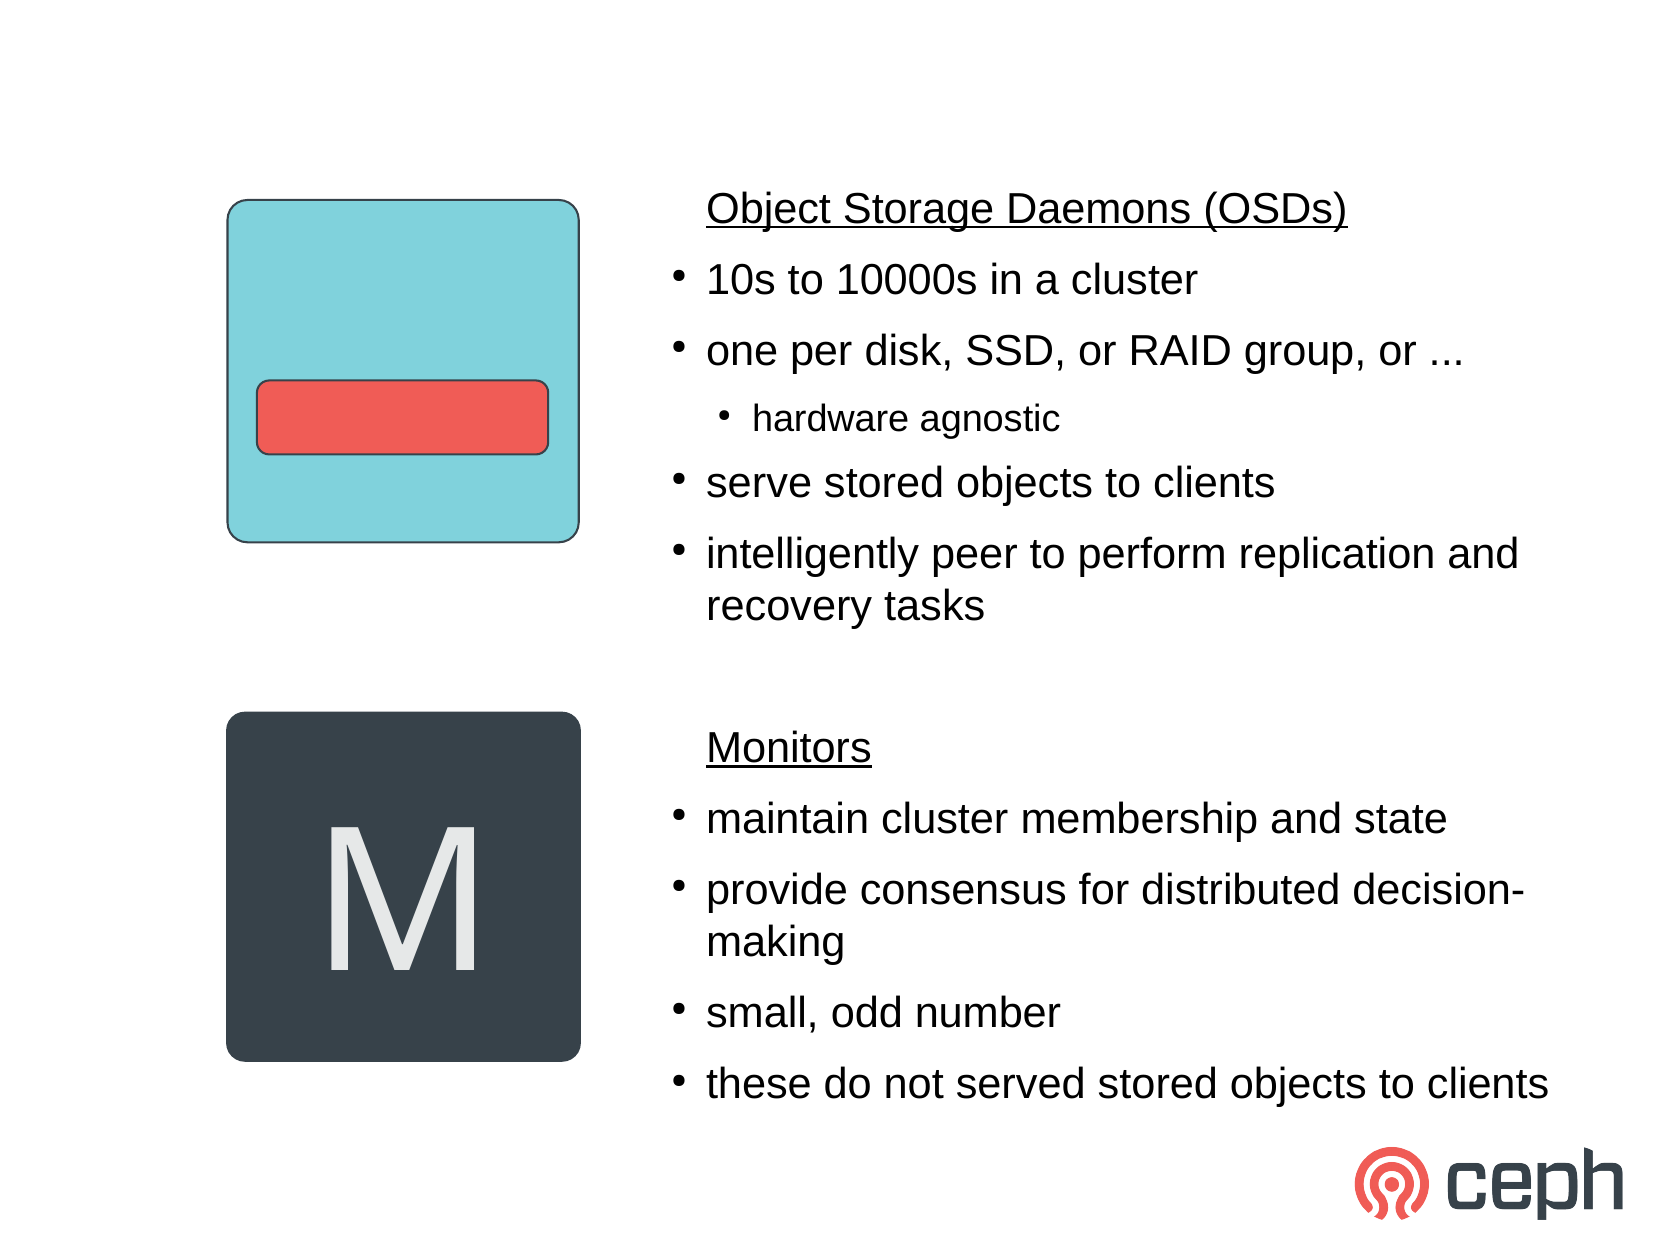

# Object Storage Daemons (OSDs)
10s to 10000s in a cluster
one per disk, SSD, or RAID group, or ...
hardware agnostic
serve stored objects to clients
intelligently peer to perform replication and recovery tasks
Monitors
maintain cluster membership and state
provide consensus for distributed decision-making
small, odd number
these do not served stored objects to clients
M